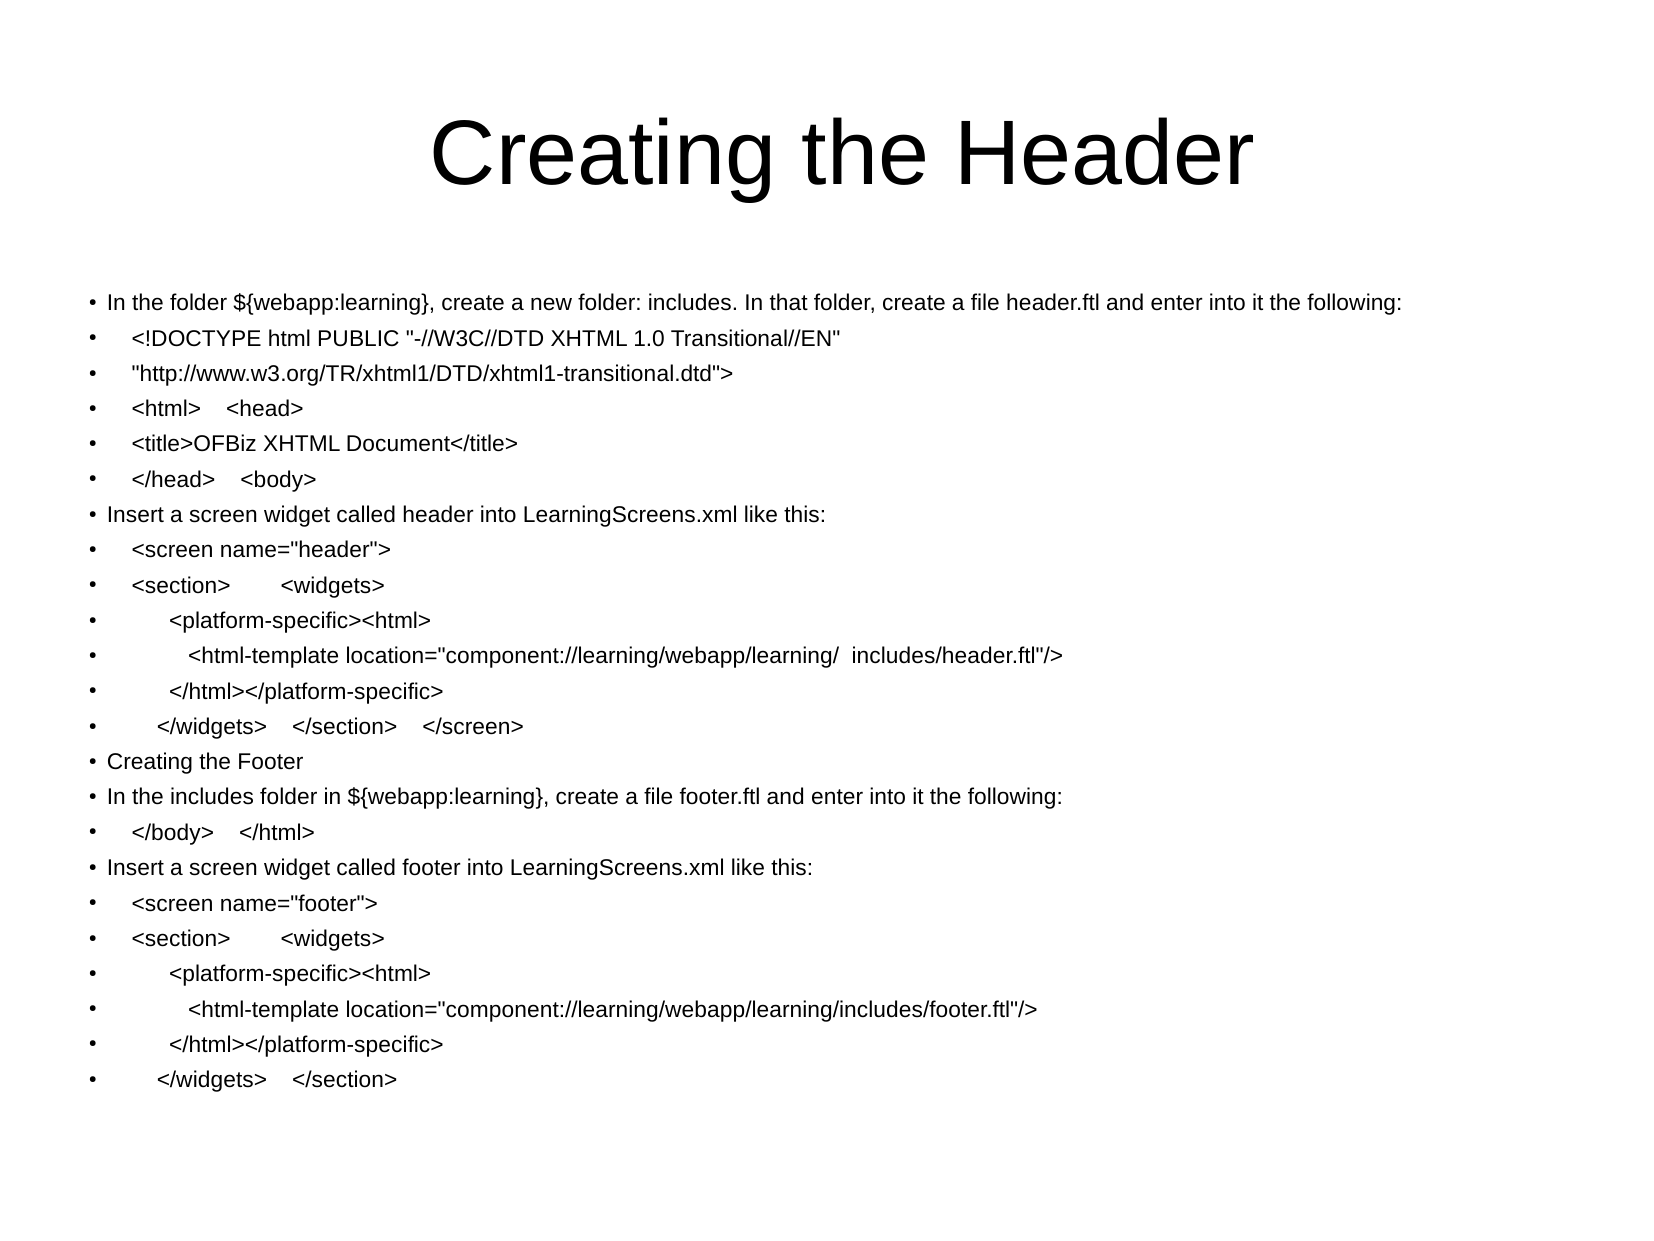

# Creating the Header
In the folder ${webapp:learning}, create a new folder: includes. In that folder, create a file header.ftl and enter into it the following:
 <!DOCTYPE html PUBLIC "-//W3C//DTD XHTML 1.0 Transitional//EN"
 "http://www.w3.org/TR/xhtml1/DTD/xhtml1-transitional.dtd">
 <html> <head>
 <title>OFBiz XHTML Document</title>
 </head> <body>
Insert a screen widget called header into LearningScreens.xml like this:
 <screen name="header">
 <section> <widgets>
 <platform-specific><html>
 <html-template location="component://learning/webapp/learning/ includes/header.ftl"/>
 </html></platform-specific>
 </widgets> </section> </screen>
Creating the Footer
In the includes folder in ${webapp:learning}, create a file footer.ftl and enter into it the following:
 </body> </html>
Insert a screen widget called footer into LearningScreens.xml like this:
 <screen name="footer">
 <section> <widgets>
 <platform-specific><html>
 <html-template location="component://learning/webapp/learning/includes/footer.ftl"/>
 </html></platform-specific>
 </widgets> </section>